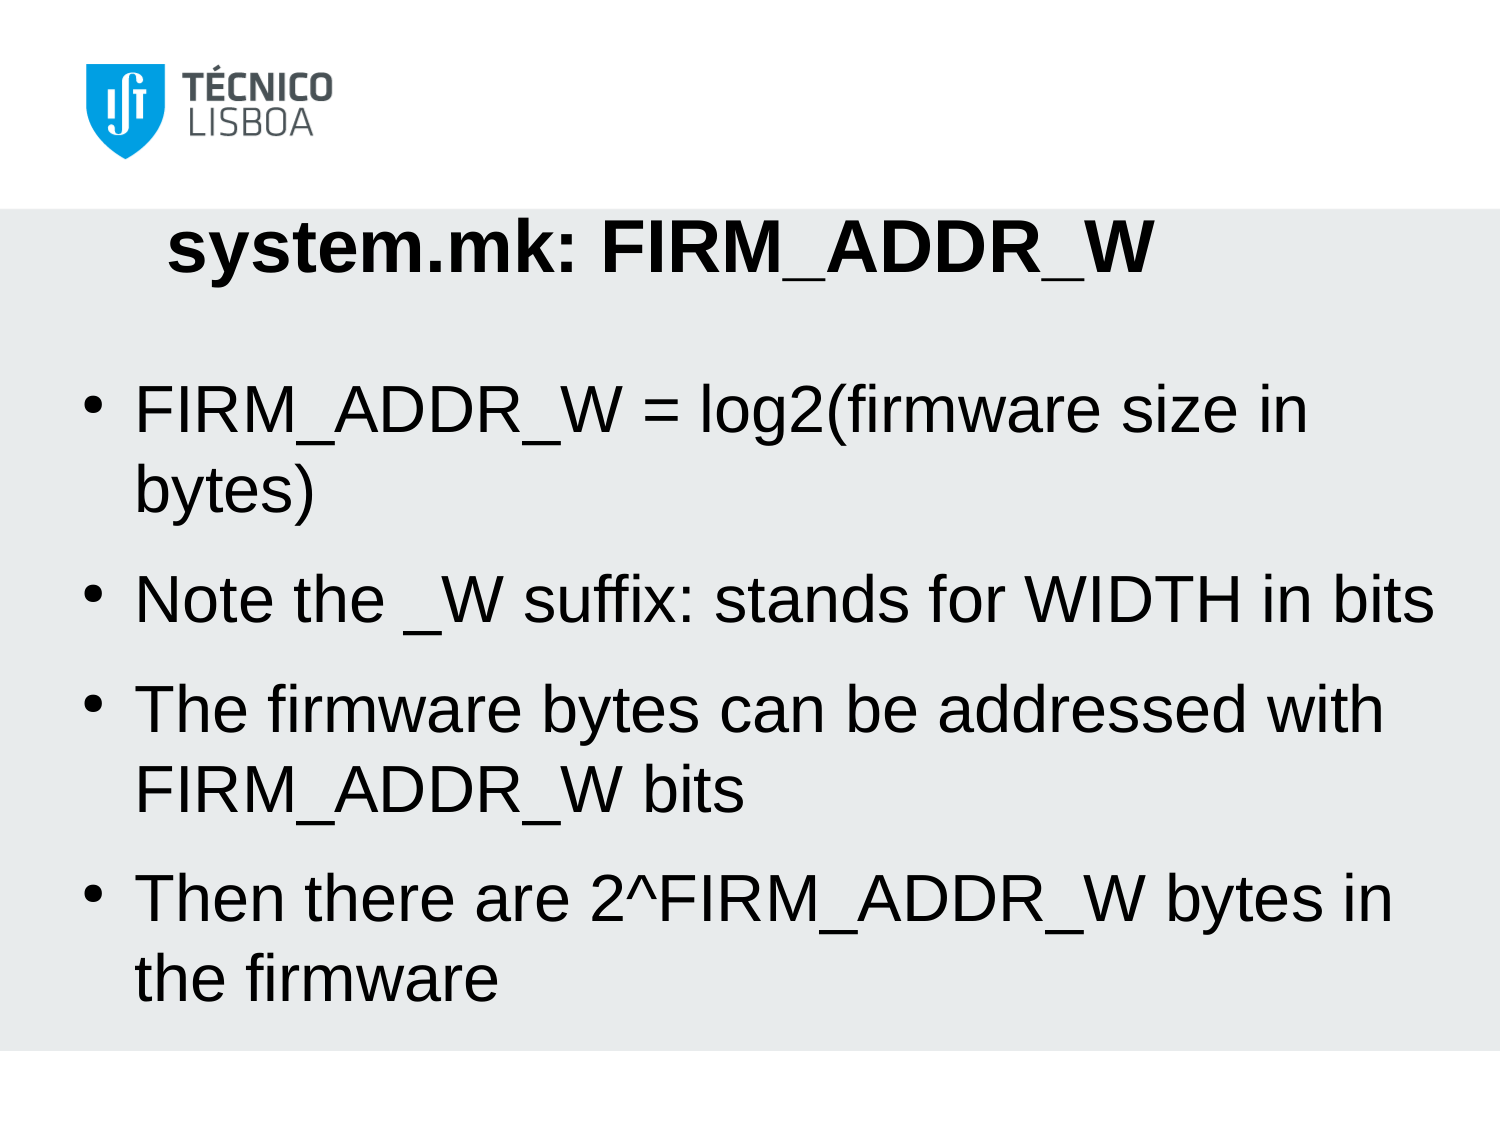

# system.mk: FIRM_ADDR_W
FIRM_ADDR_W = log2(firmware size in bytes)
Note the _W suffix: stands for WIDTH in bits
The firmware bytes can be addressed with FIRM_ADDR_W bits
Then there are 2^FIRM_ADDR_W bytes in the firmware